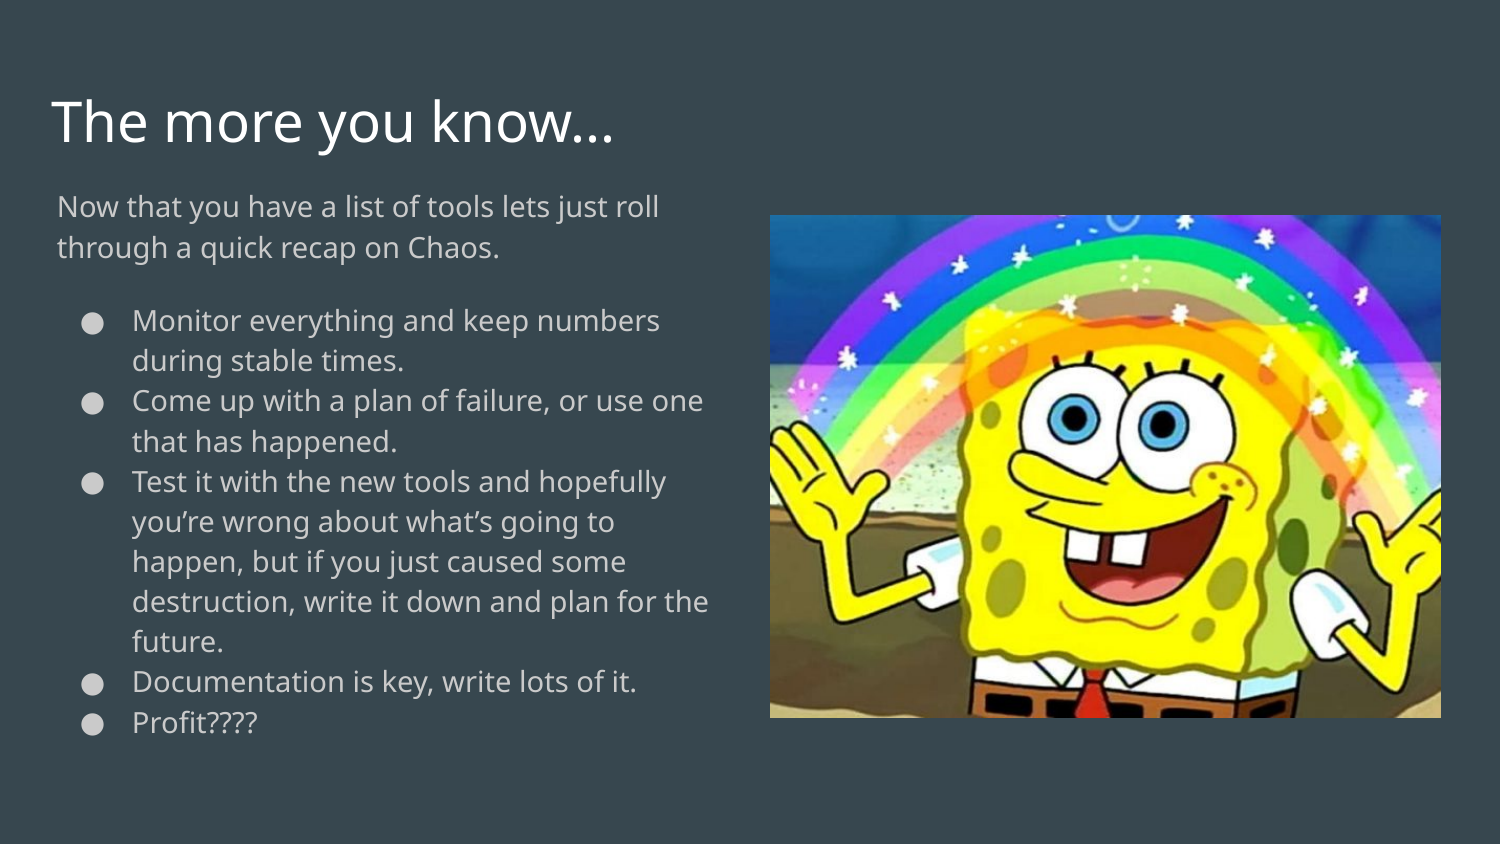

# The more you know...
Now that you have a list of tools lets just roll through a quick recap on Chaos.
Monitor everything and keep numbers during stable times.
Come up with a plan of failure, or use one that has happened.
Test it with the new tools and hopefully you’re wrong about what’s going to happen, but if you just caused some destruction, write it down and plan for the future.
Documentation is key, write lots of it.
Profit????